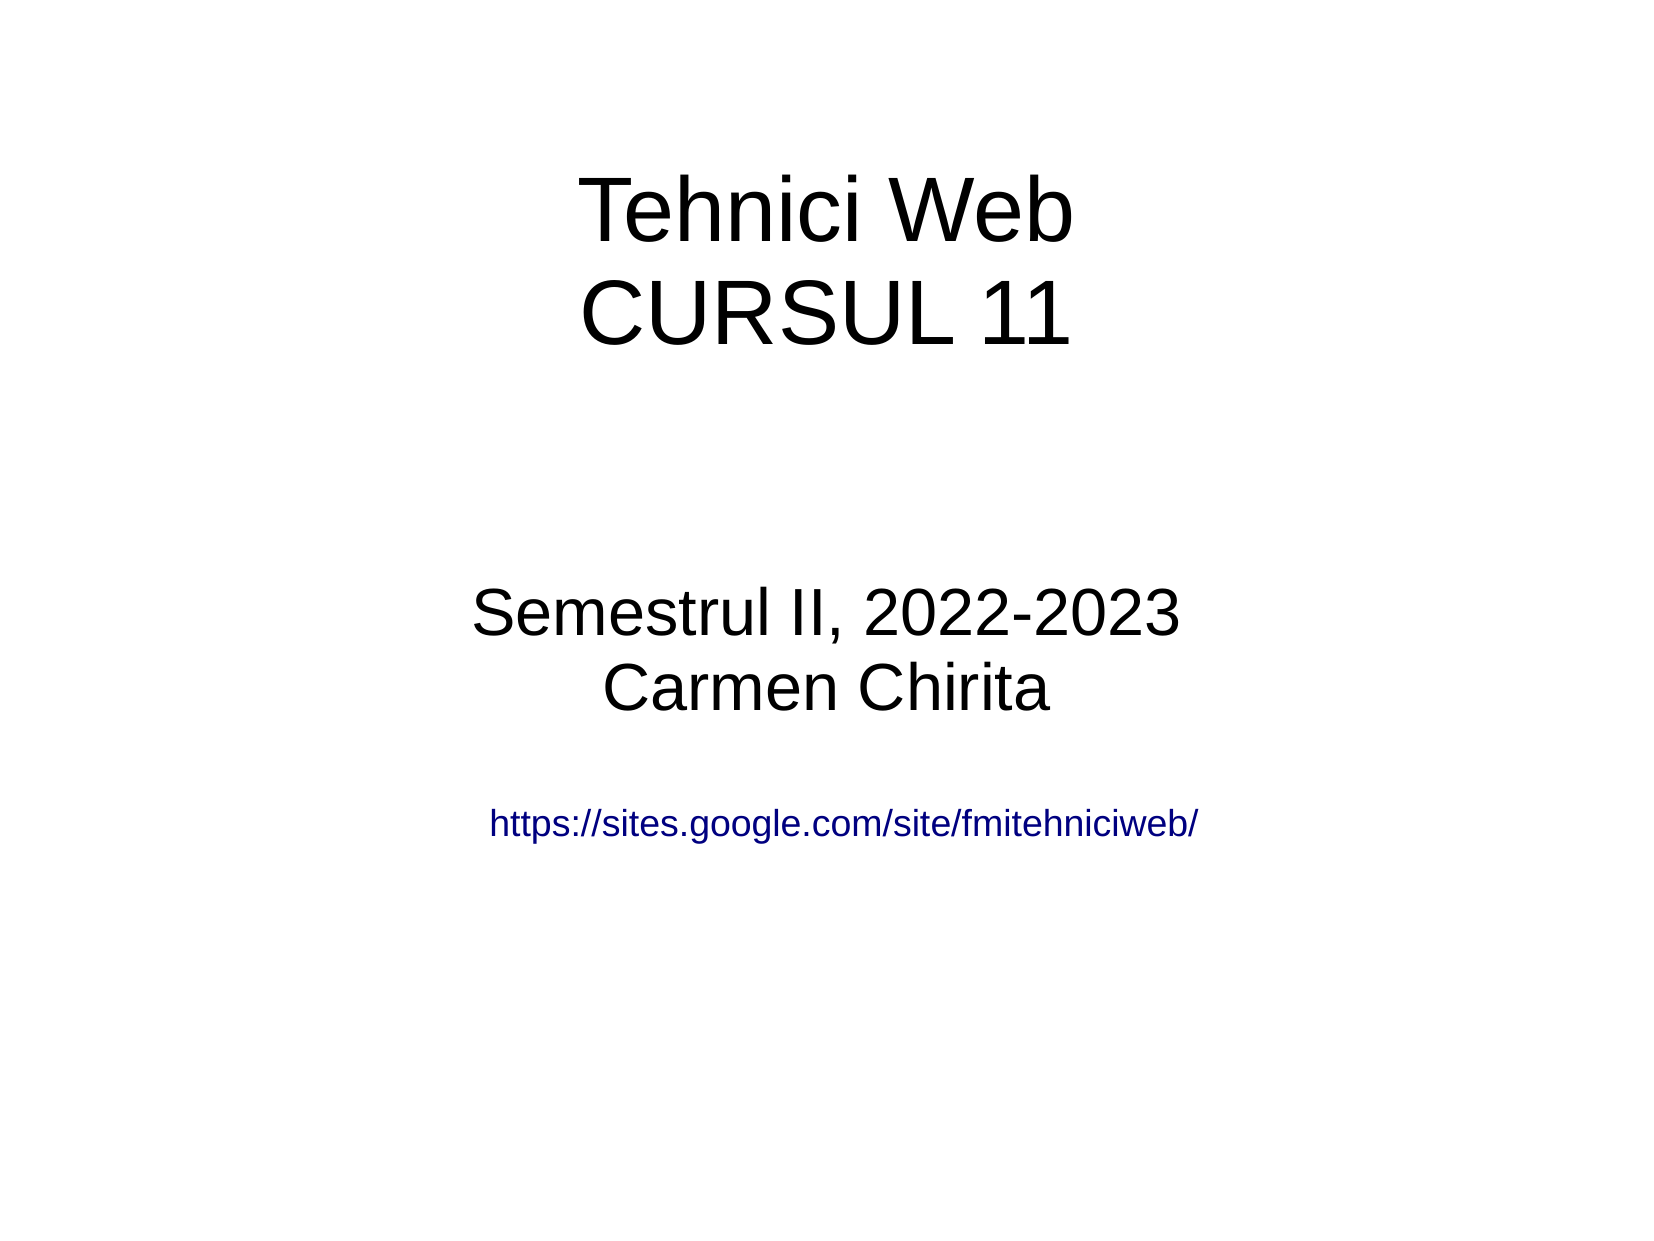

# Tehnici Web CURSUL 11
Semestrul II, 2022-2023
Carmen Chirita
https://sites.google.com/site/fmitehniciweb/